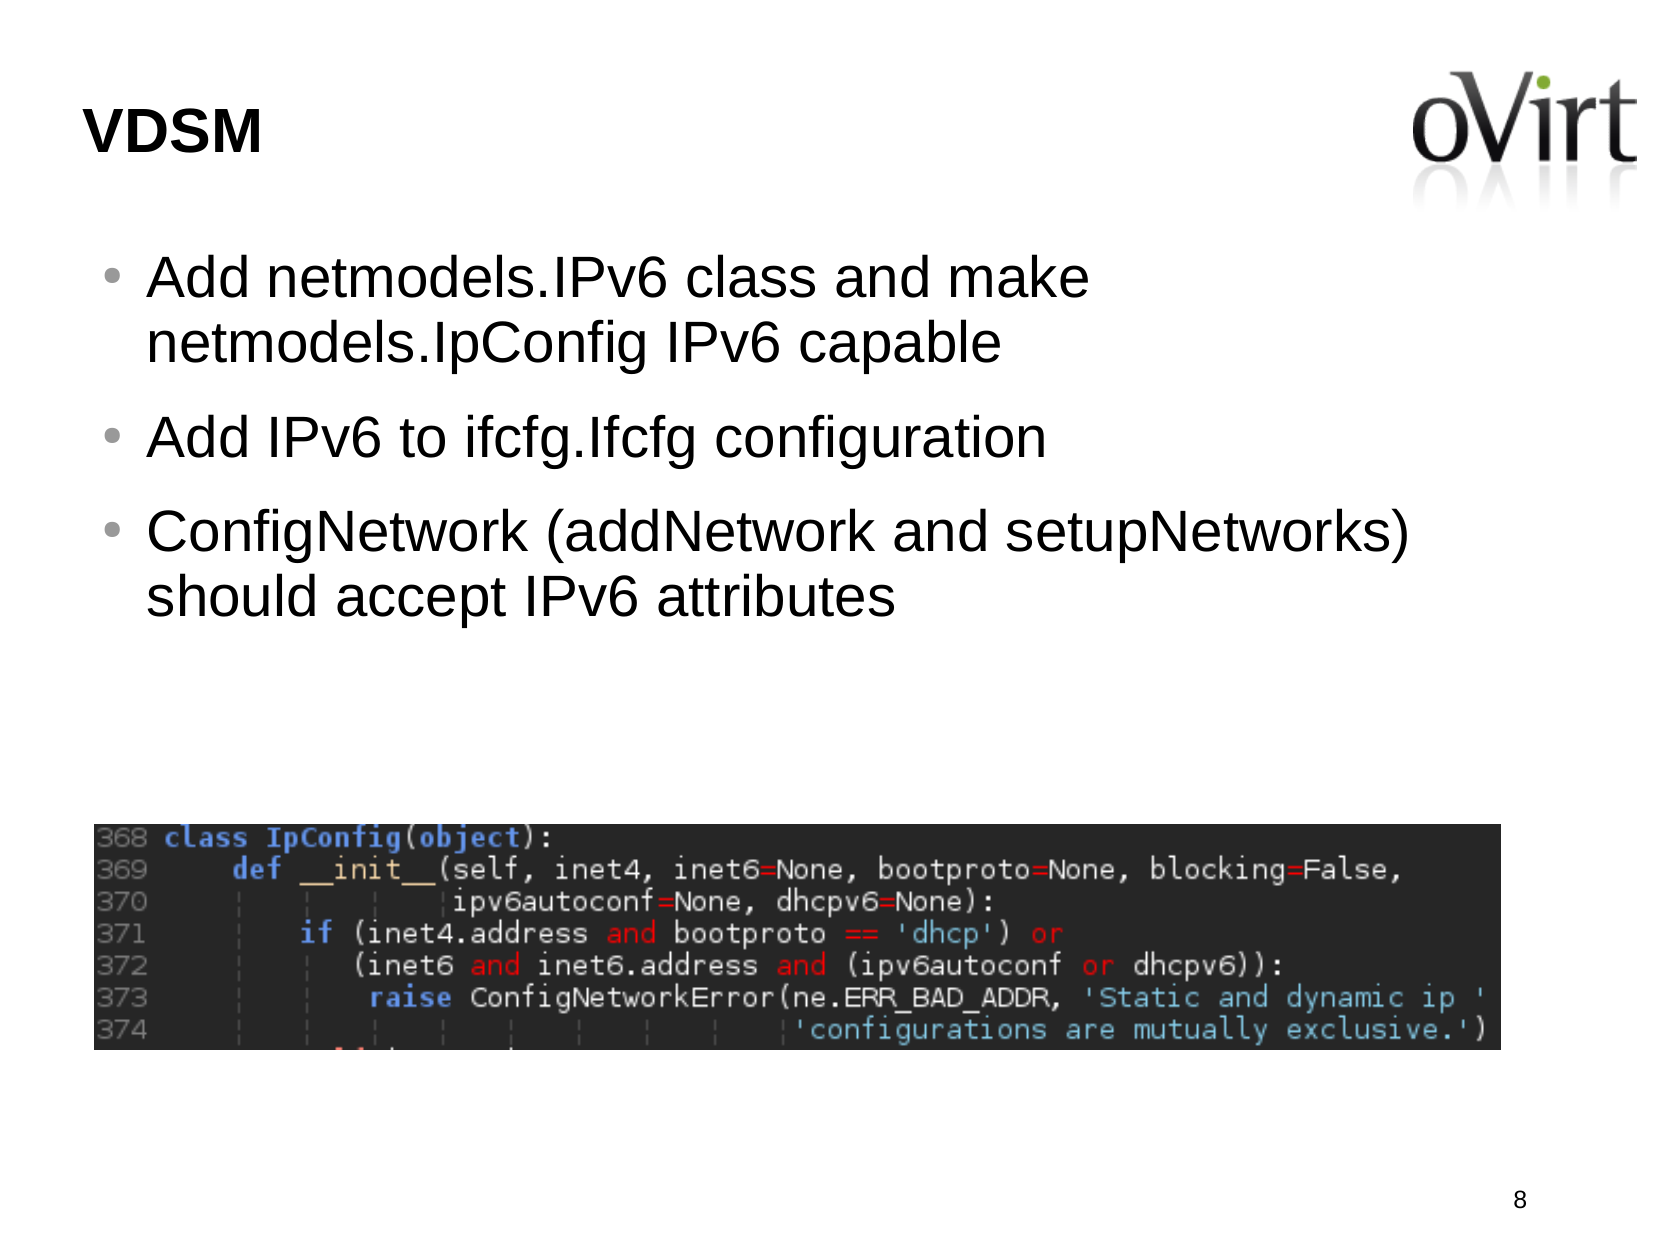

# VDSM
Add netmodels.IPv6 class and make netmodels.IpConfig IPv6 capable
Add IPv6 to ifcfg.Ifcfg configuration
ConfigNetwork (addNetwork and setupNetworks) should accept IPv6 attributes